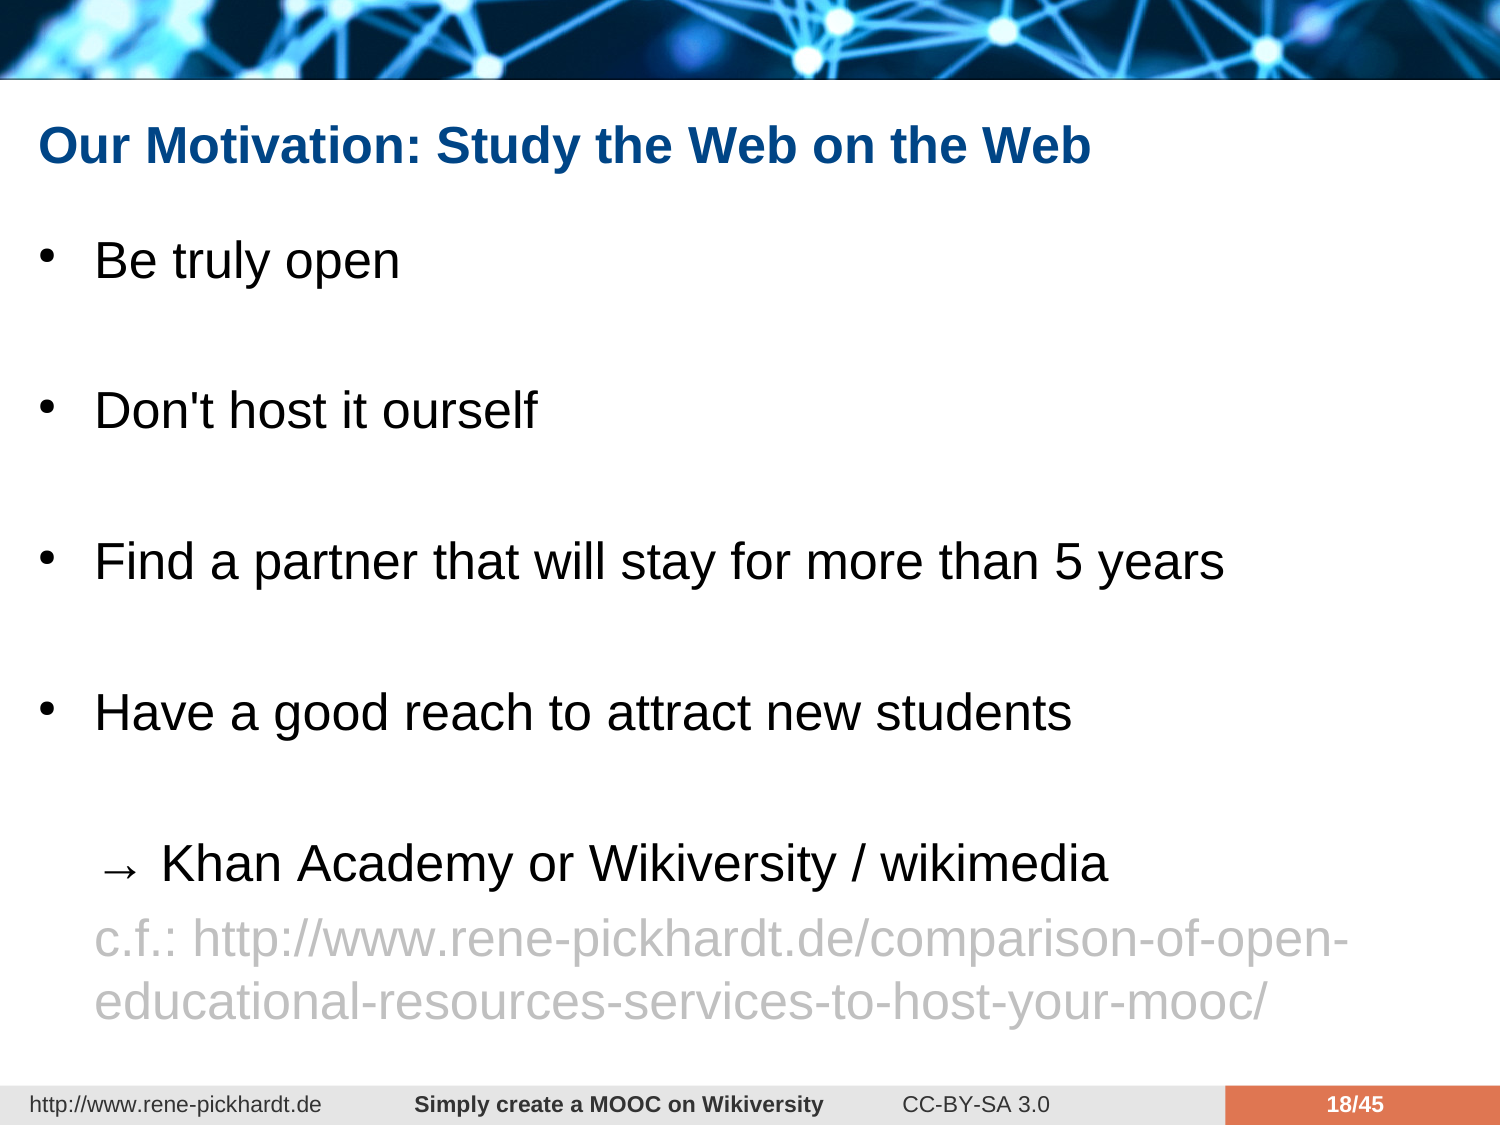

# Our Motivation: Study the Web on the Web
Be truly open
Don't host it ourself
Find a partner that will stay for more than 5 years
Have a good reach to attract new students
→ Khan Academy or Wikiversity / wikimedia
c.f.: http://www.rene-pickhardt.de/comparison-of-open-educational-resources-services-to-host-your-mooc/